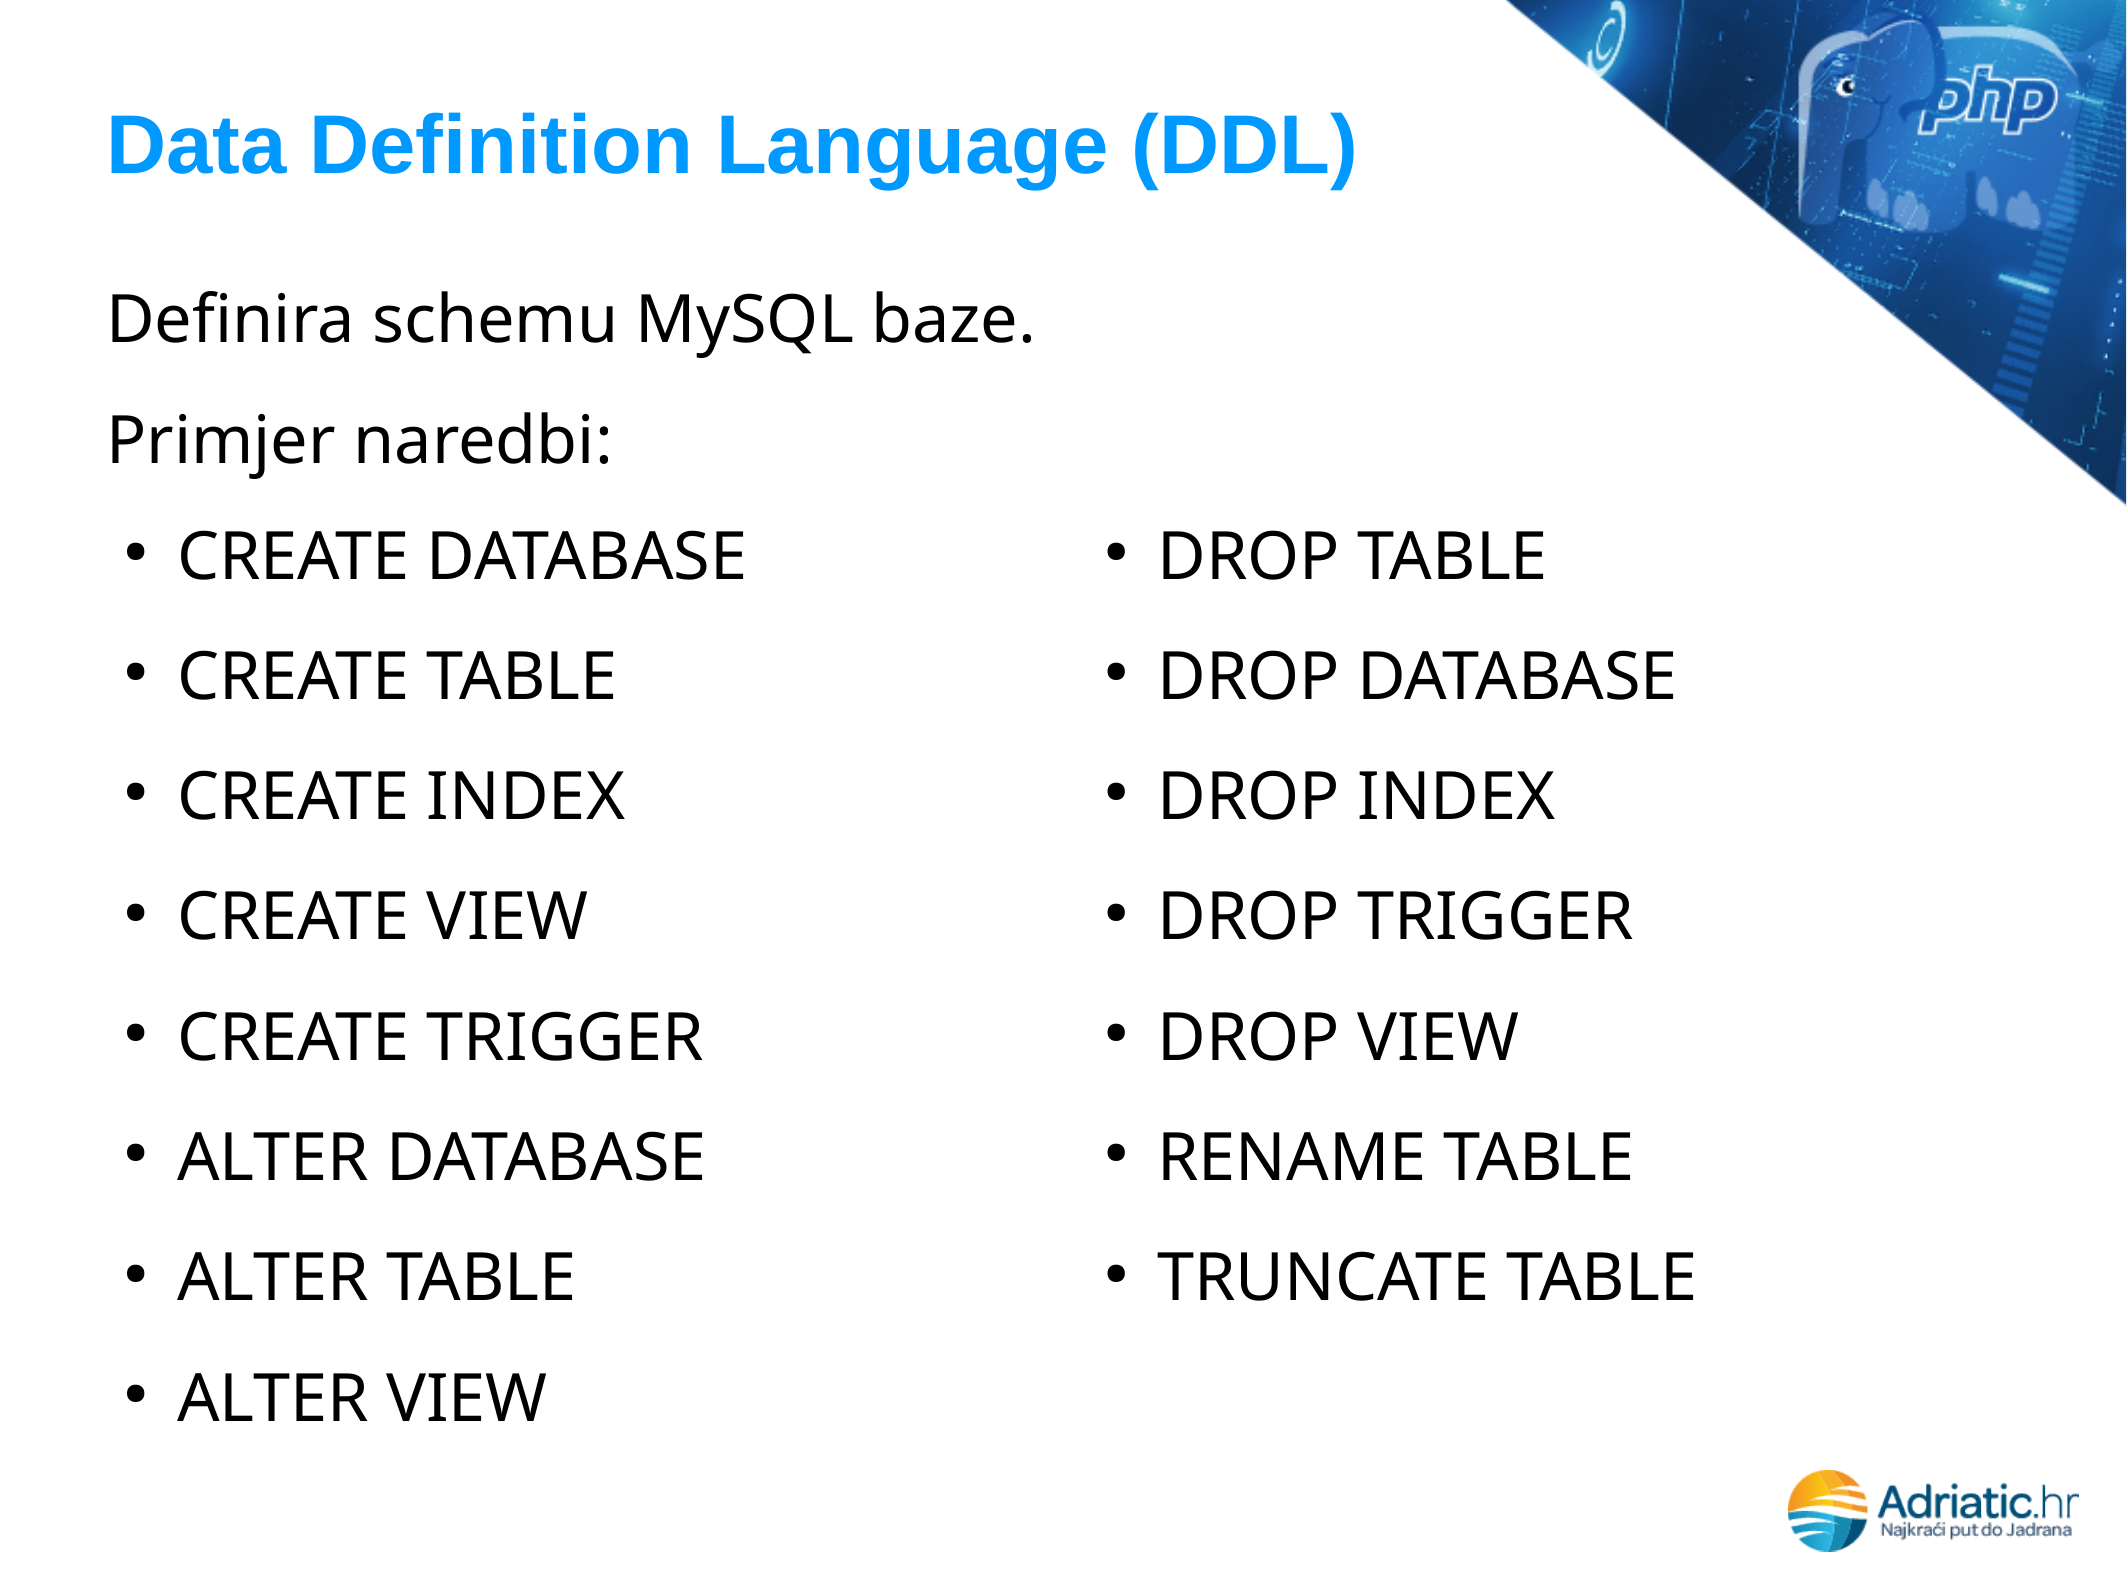

# Data Definition Language (DDL)
Definira schemu MySQL baze.
Primjer naredbi:
CREATE DATABASE
CREATE TABLE
CREATE INDEX
CREATE VIEW
CREATE TRIGGER
ALTER DATABASE
ALTER TABLE
ALTER VIEW
DROP TABLE
DROP DATABASE
DROP INDEX
DROP TRIGGER
DROP VIEW
RENAME TABLE
TRUNCATE TABLE